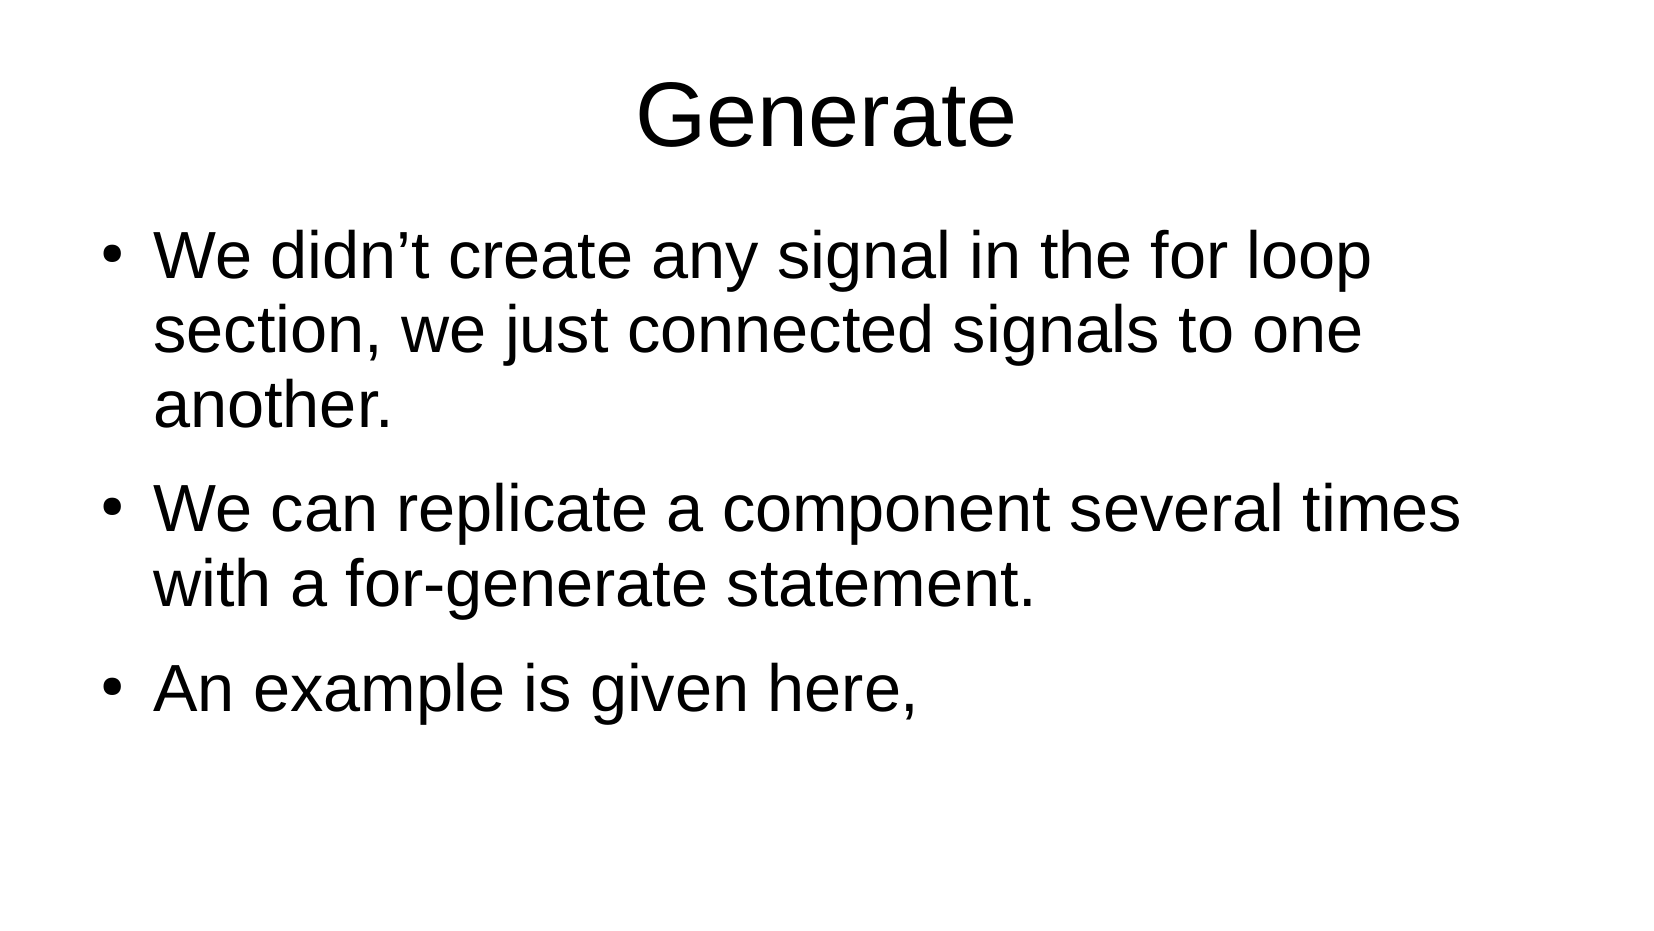

# Generate
We didn’t create any signal in the for loop section, we just connected signals to one another.
We can replicate a component several times with a for-generate statement.
An example is given here,